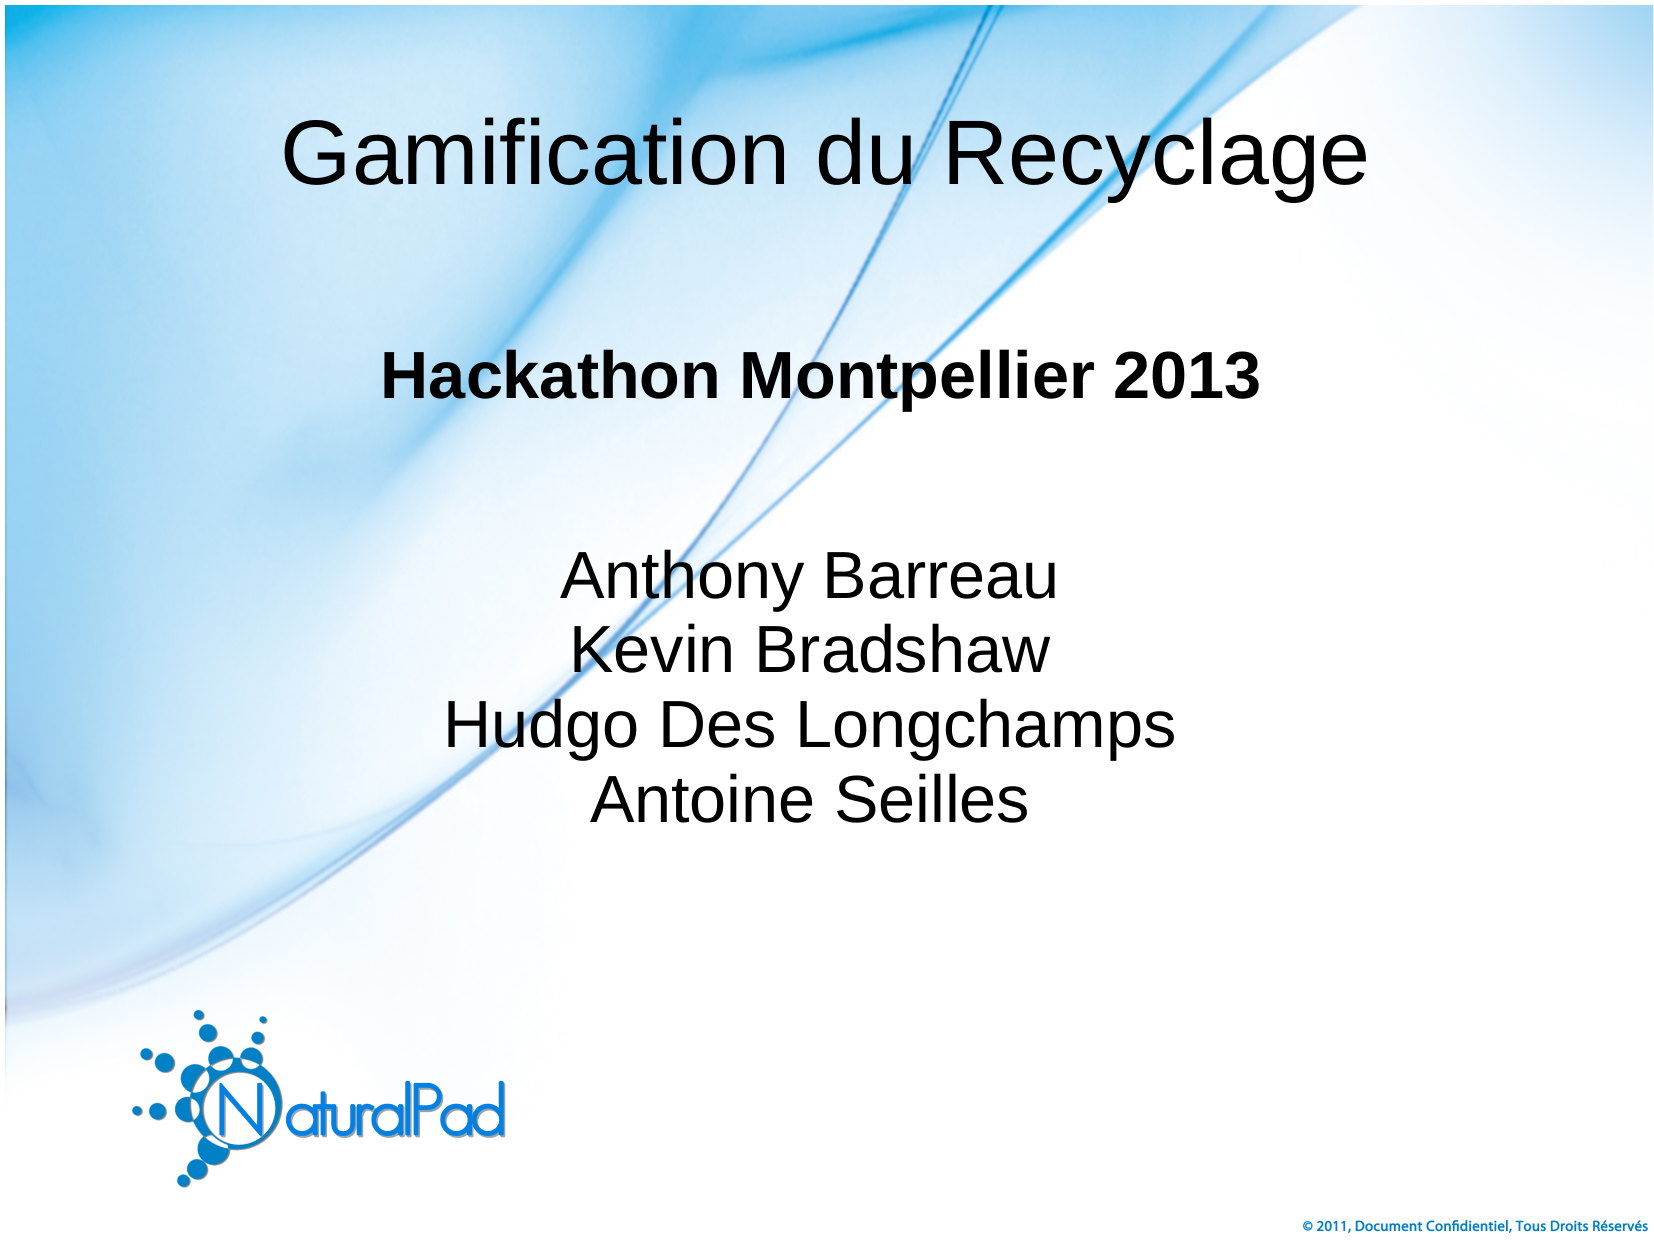

# Gamification du Recyclage
Anthony Barreau
Kevin Bradshaw
Hudgo Des Longchamps
Antoine Seilles
Hackathon Montpellier 2013